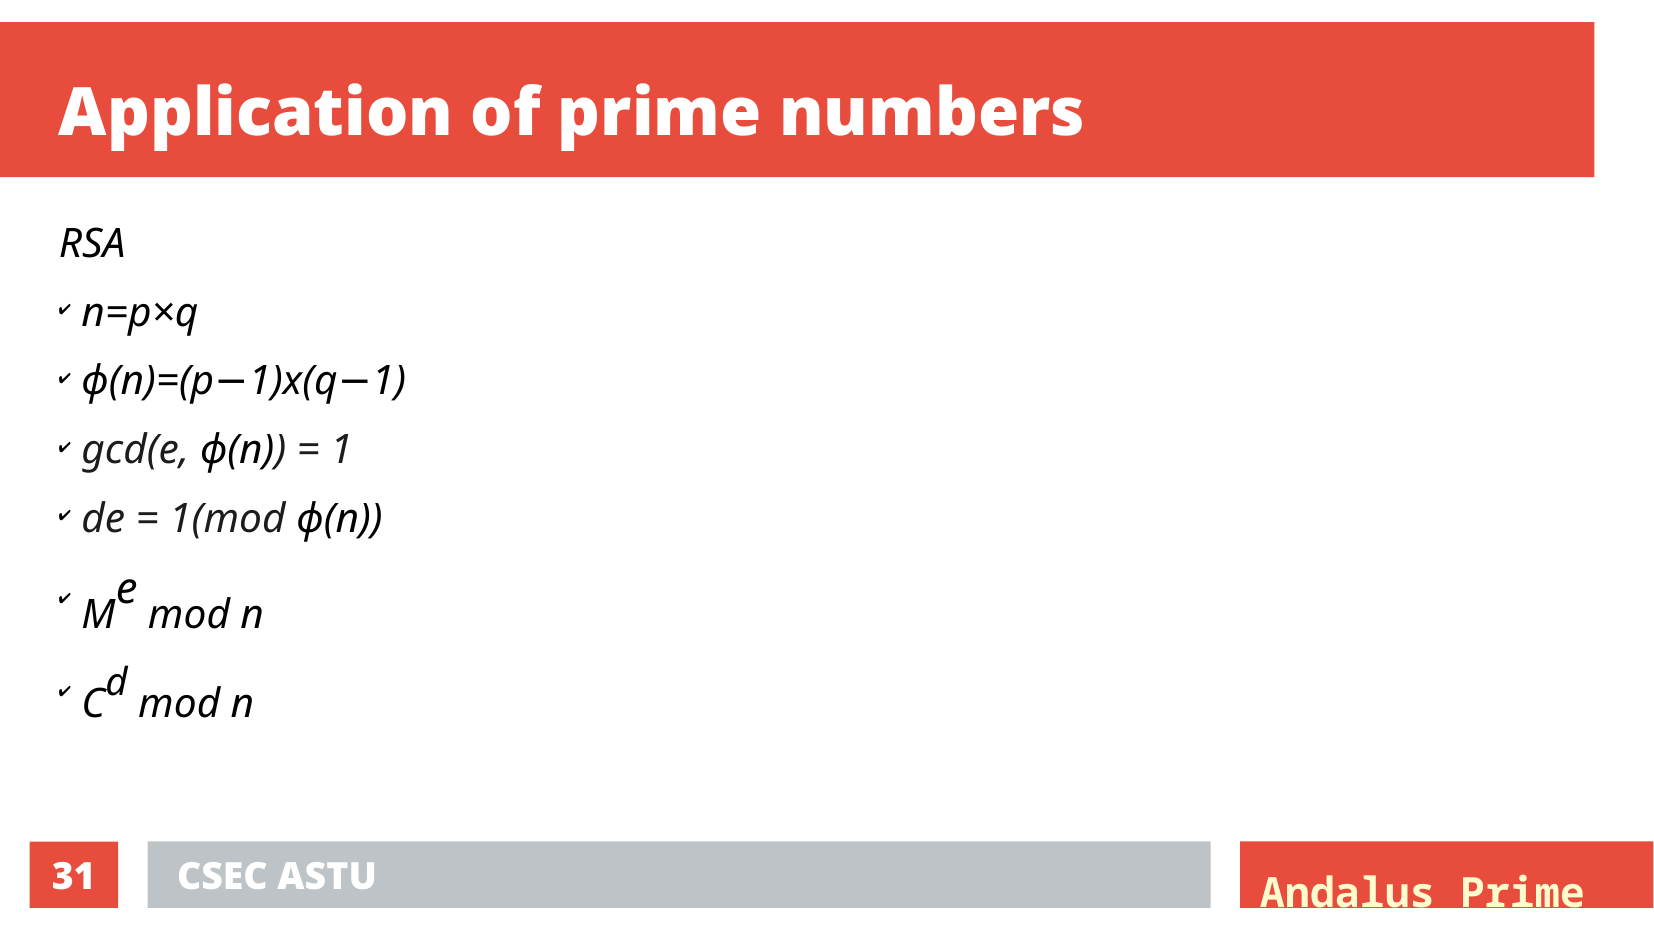

# Application of prime numbers
RSA
 n=p×q
 ϕ(n)=(p−1)x(q−1)
 gcd(e, ϕ(n)) = 1
 de = 1(mod ϕ(n))
 Me mod n
 Cd mod n
31
CSEC ASTU
Andalus Prime